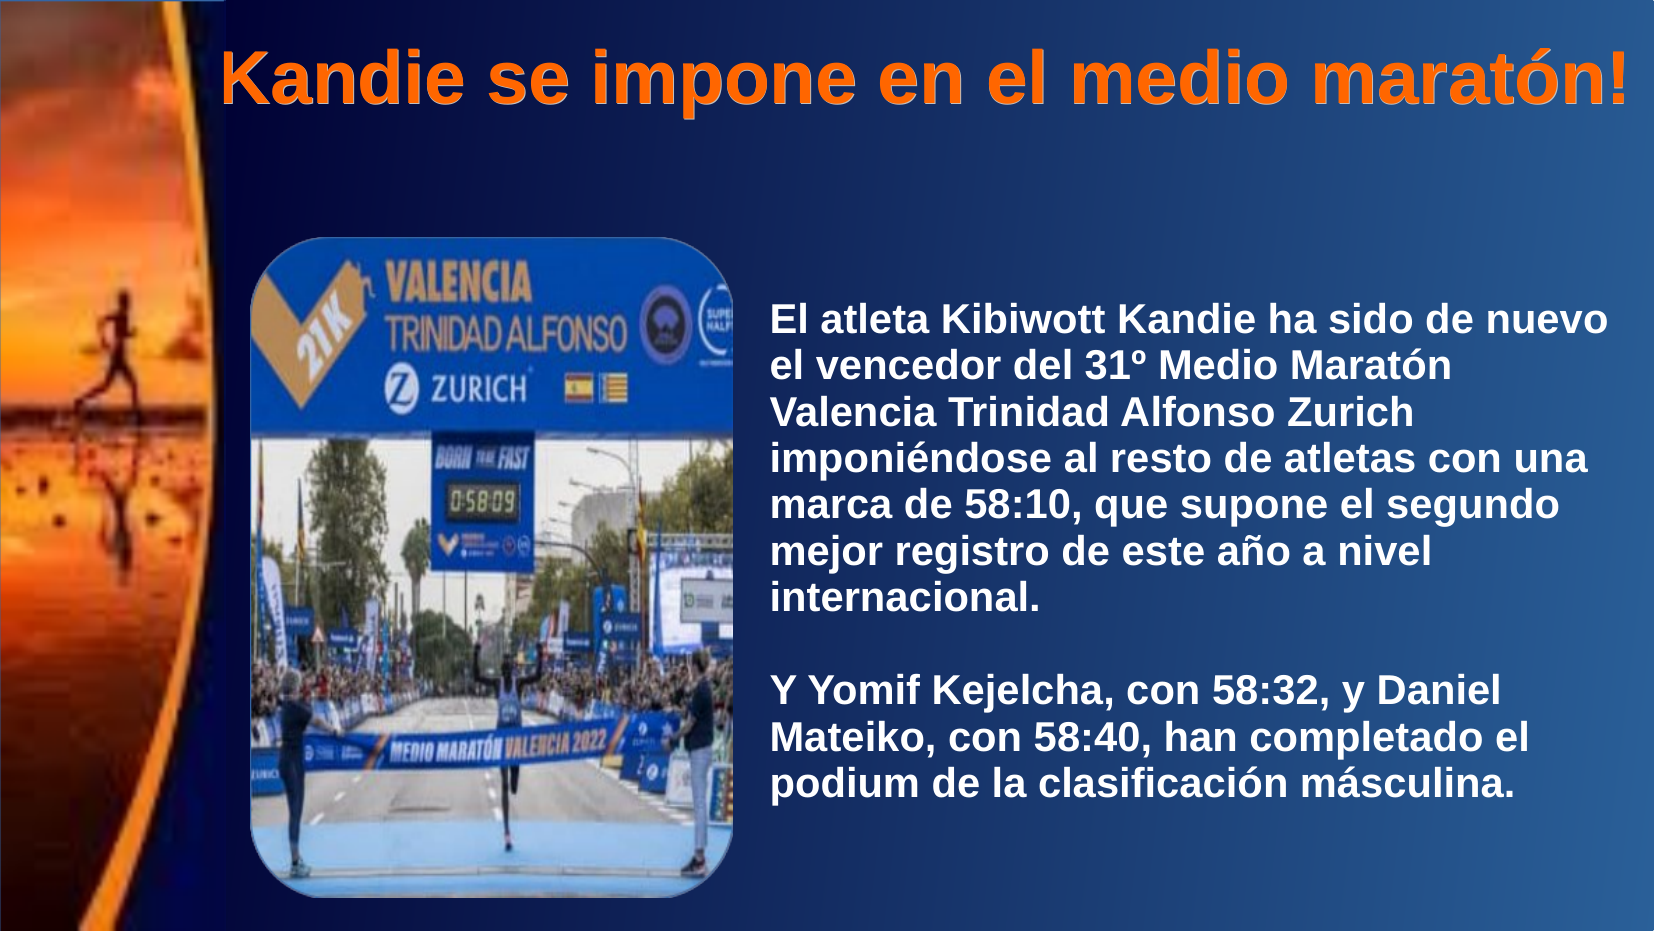

# Kandie se impone en el medio maratón!
El atleta Kibiwott Kandie ha sido de nuevo el vencedor del 31º Medio Maratón Valencia Trinidad Alfonso Zurich imponiéndose al resto de atletas con una marca de 58:10, que supone el segundo mejor registro de este año a nivel internacional.
Y Yomif Kejelcha, con 58:32, y Daniel Mateiko, con 58:40, han completado el podium de la clasificación másculina.